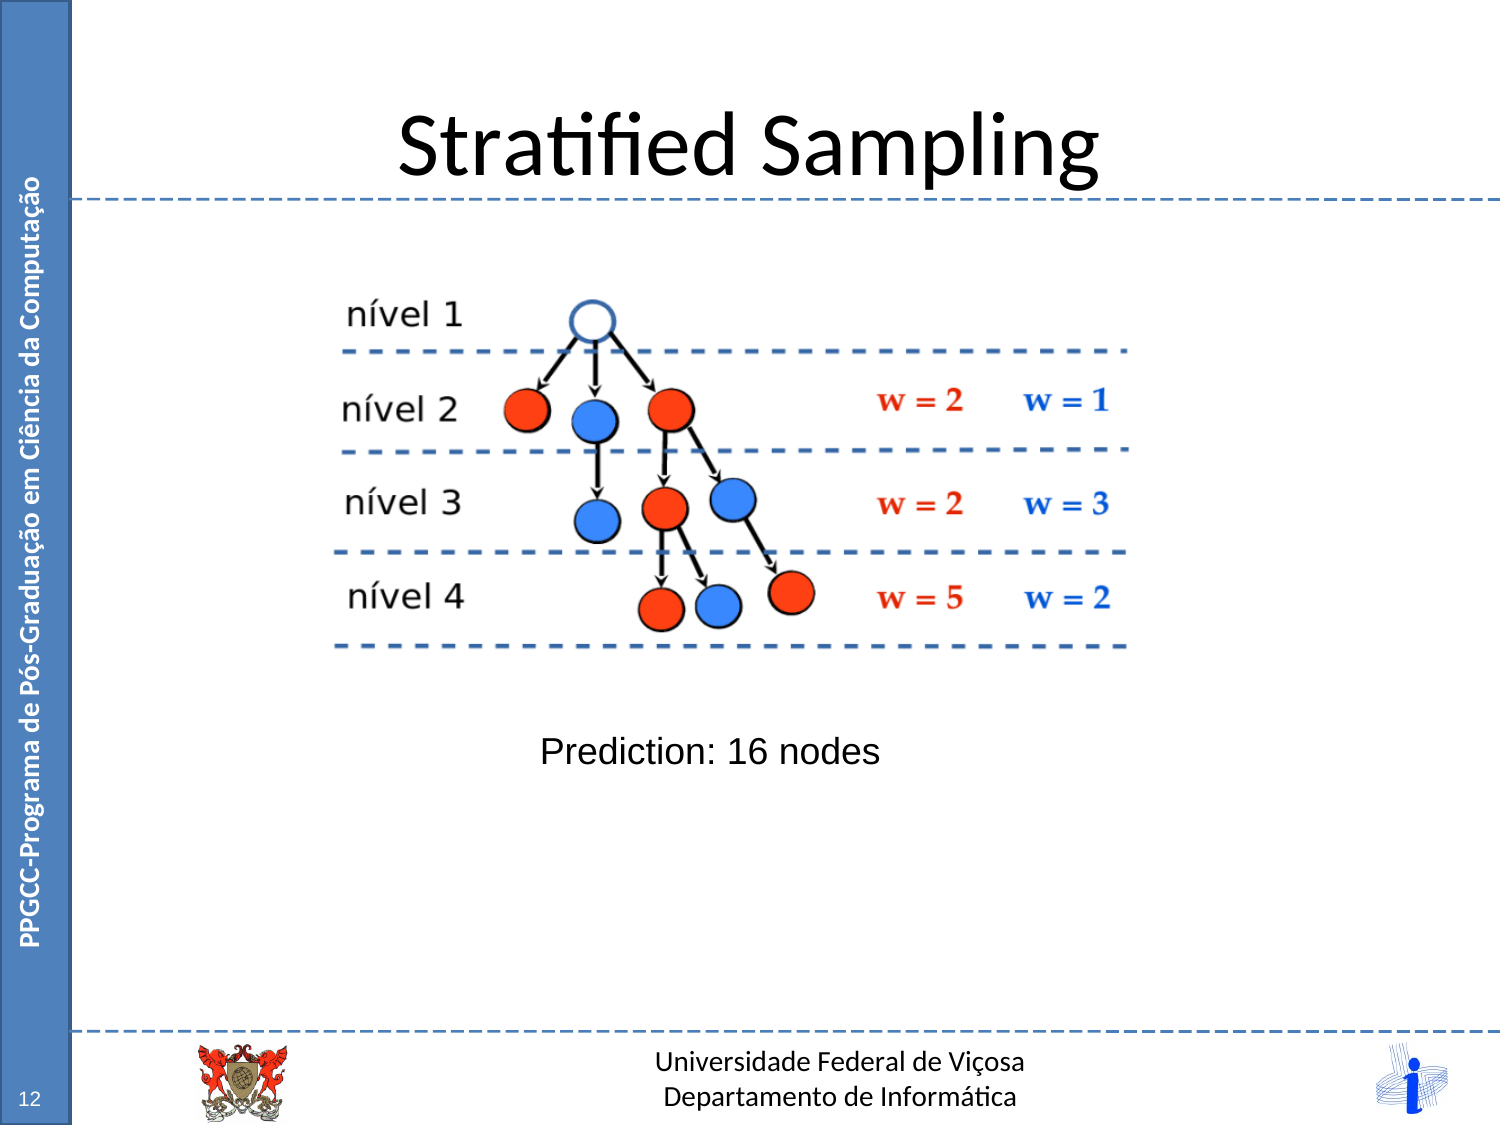

Stratified Sampling
PPGCC-Programa de Pós-Graduação em Ciência da Computação
Prediction: 16 nodes
Universidade Federal de Viçosa
Departamento de Informática
12